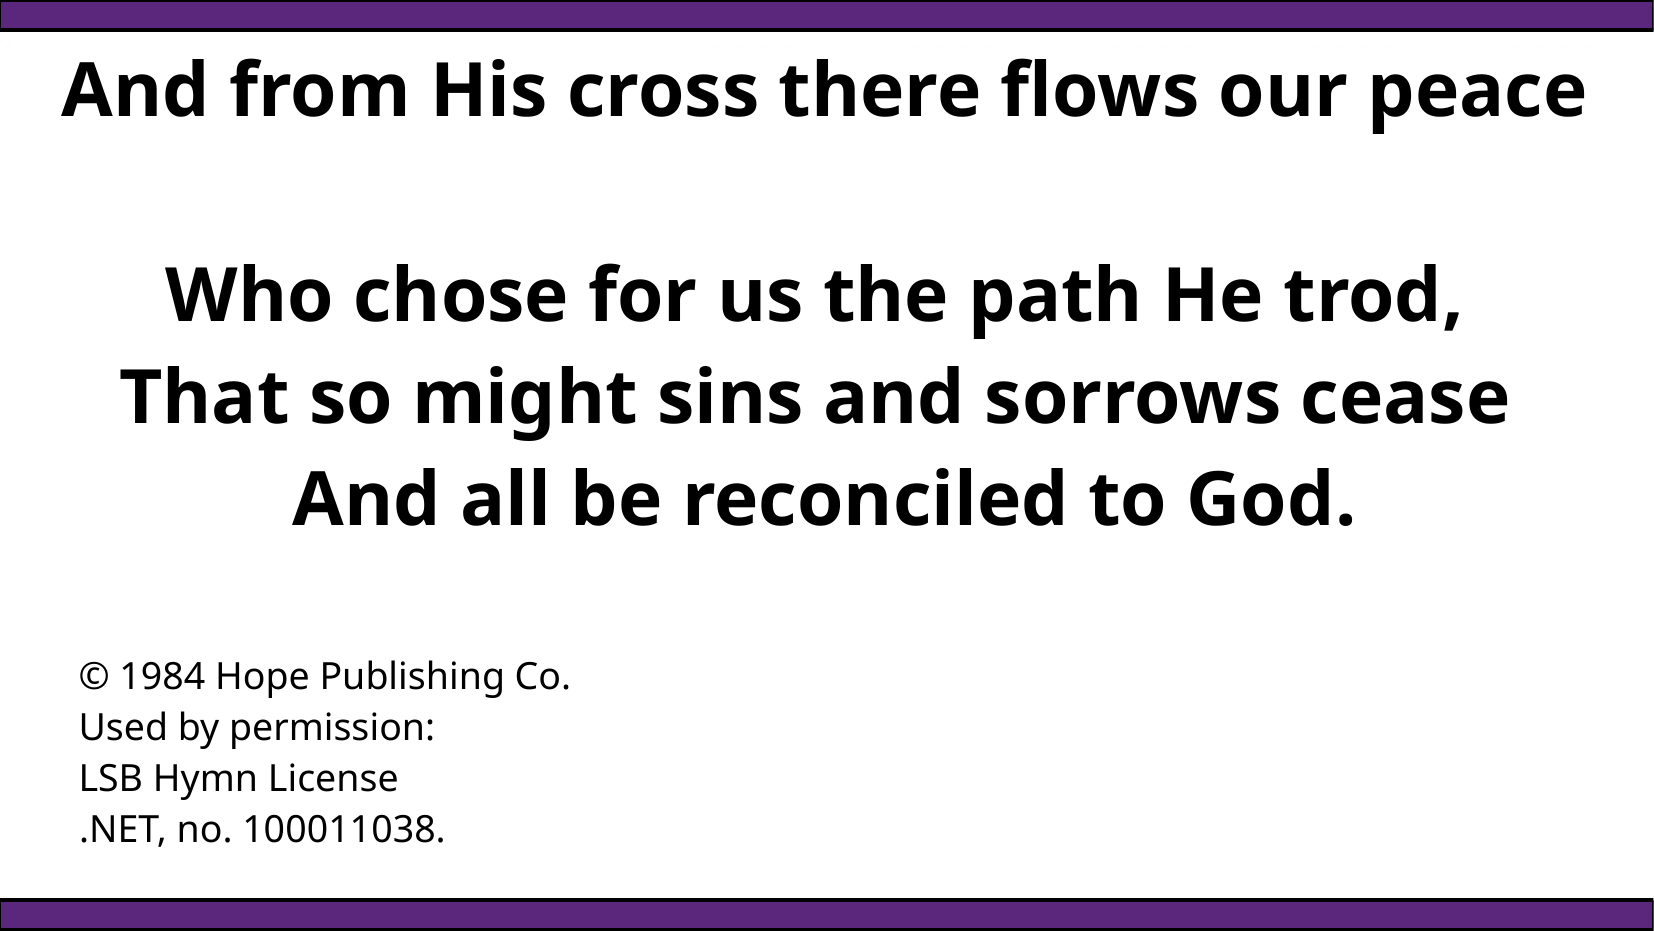

And from His cross there flows our peace
Who chose for us the path He trod,
That so might sins and sorrows cease
And all be reconciled to God.
© 1984 Hope Publishing Co.
Used by permission:
LSB Hymn License
 .NET, no. 100011038.